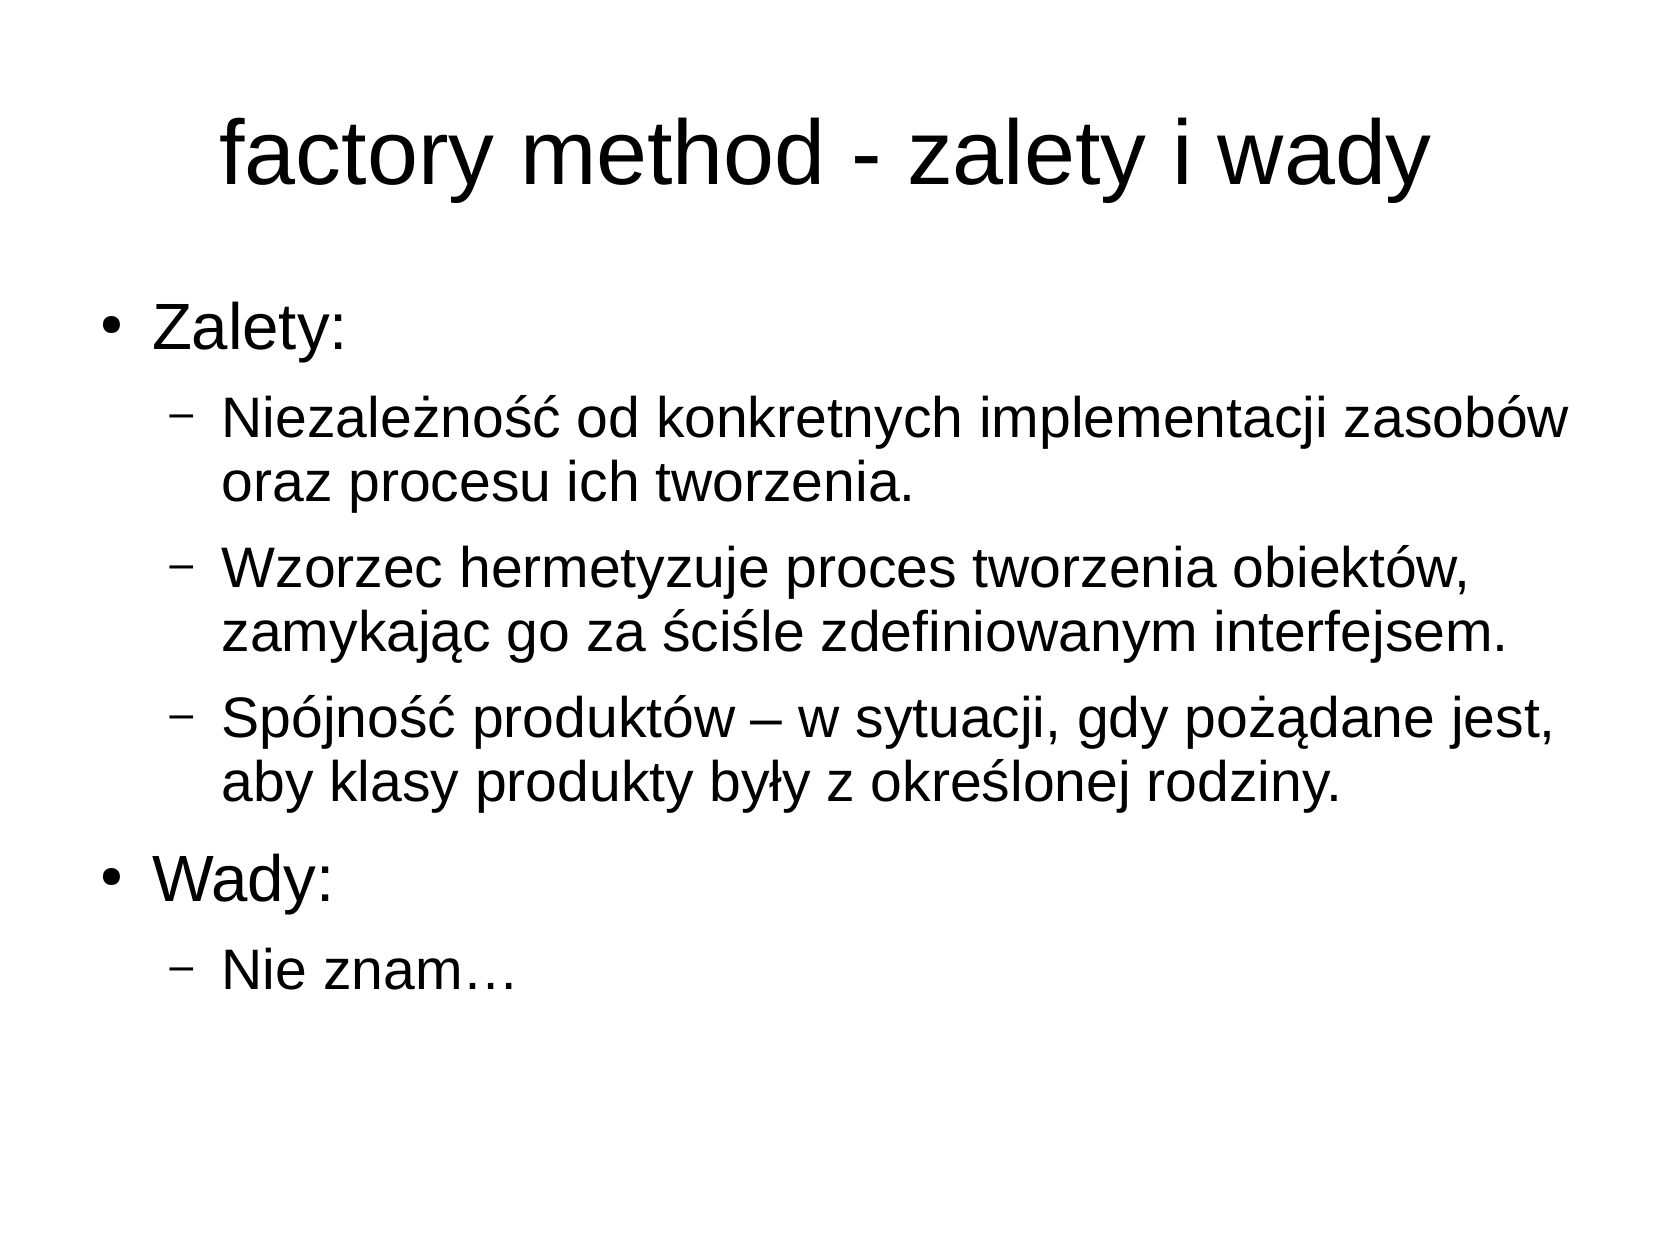

# factory method - zalety i wady
Zalety:
Niezależność od konkretnych implementacji zasobów oraz procesu ich tworzenia.
Wzorzec hermetyzuje proces tworzenia obiektów, zamykając go za ściśle zdefiniowanym interfejsem.
Spójność produktów – w sytuacji, gdy pożądane jest, aby klasy produkty były z określonej rodziny.
Wady:
Nie znam…